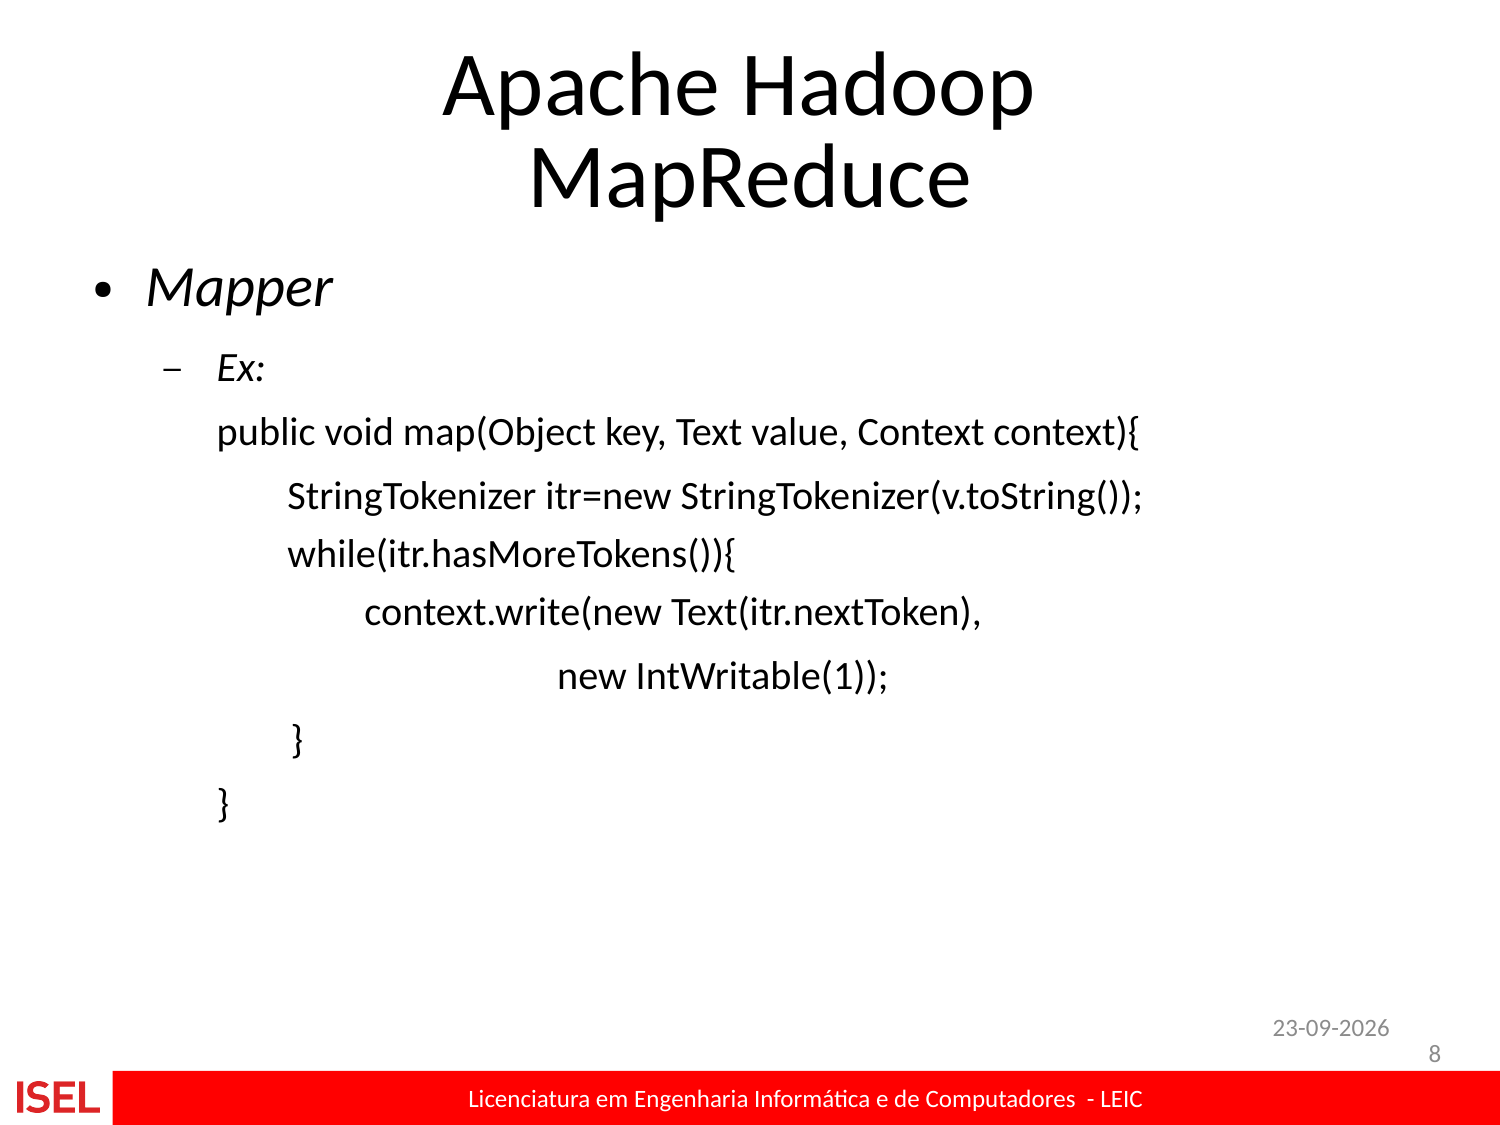

# Apache Hadoop MapReduce
Mapper
Ex:
public void map(Object key, Text value, Context context){
StringTokenizer itr=new StringTokenizer(v.toString());
while(itr.hasMoreTokens()){
 		context.write(new Text(itr.nextToken),
 			 	 new IntWritable(1));
 	}
}
Licenciatura em Engenharia Informática e de Computadores - LEIC